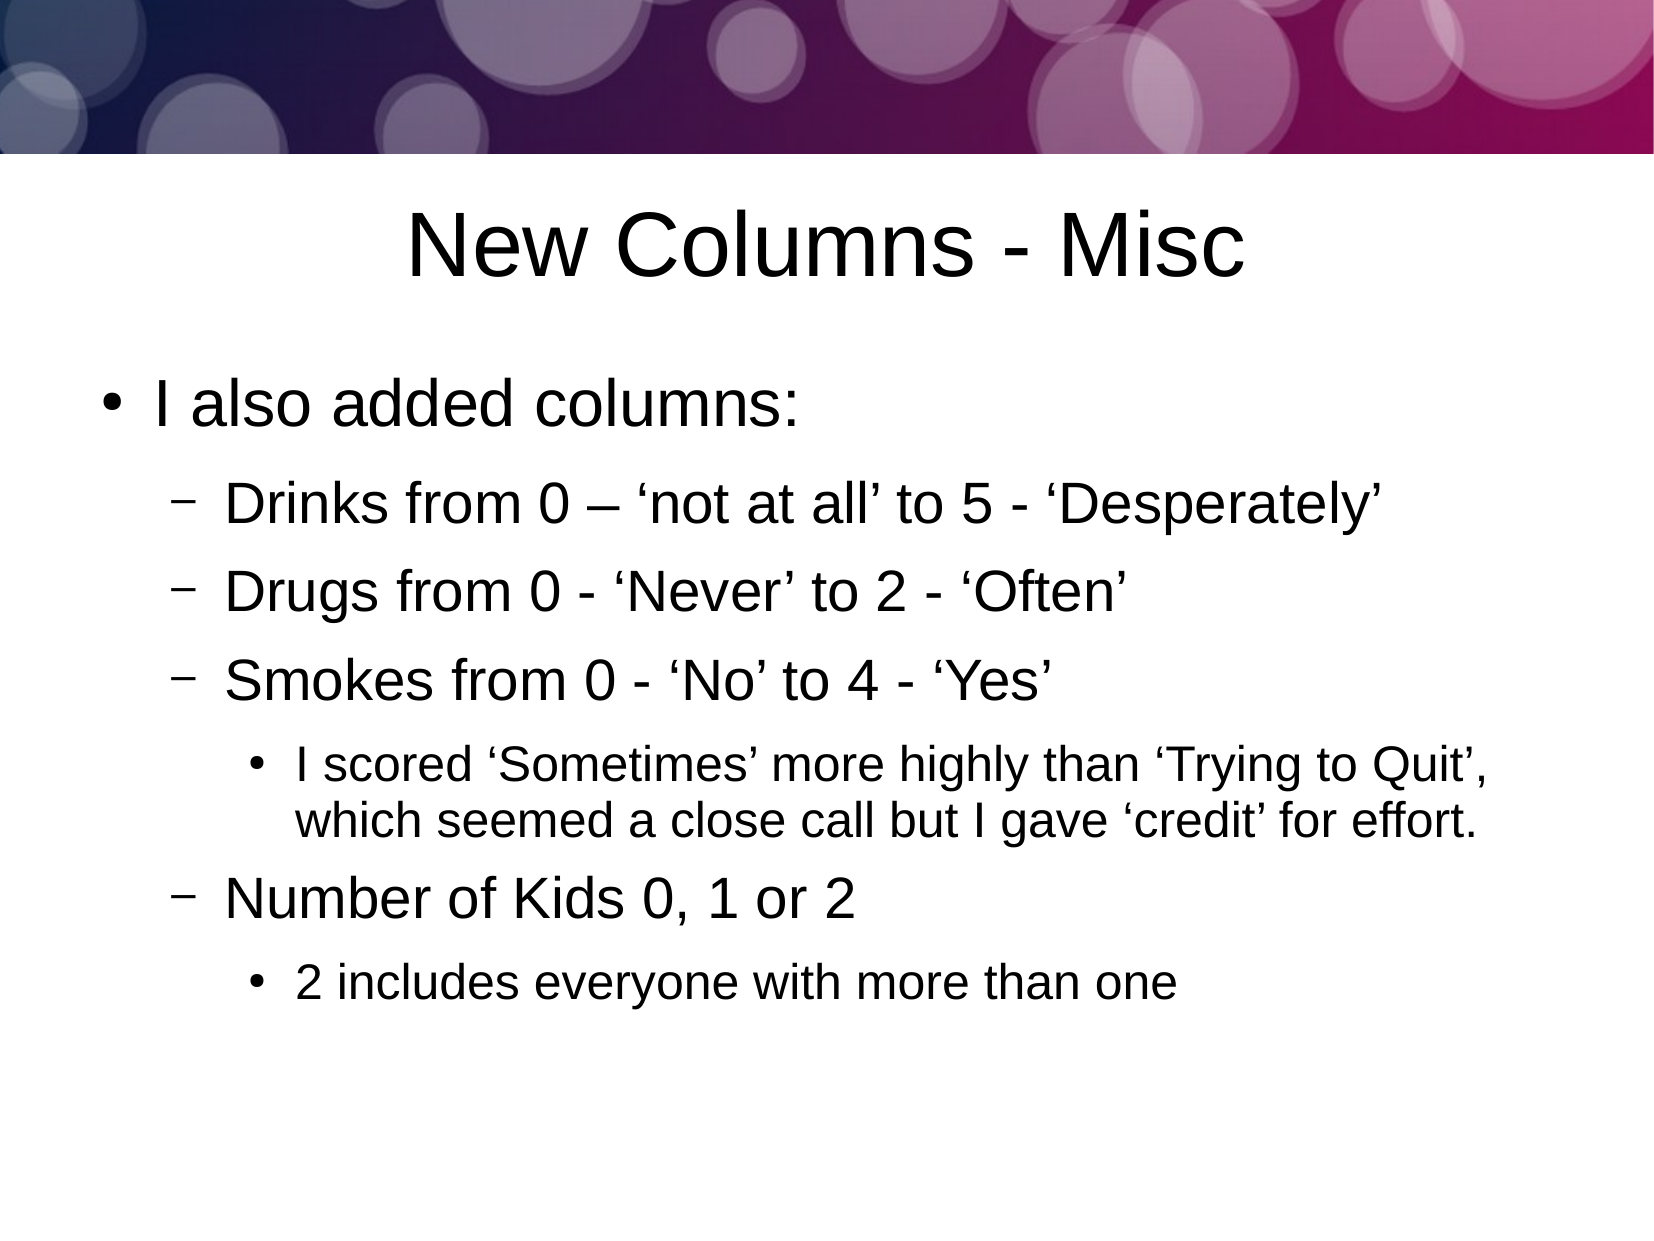

# New Columns - Misc
I also added columns:
Drinks from 0 – ‘not at all’ to 5 - ‘Desperately’
Drugs from 0 - ‘Never’ to 2 - ‘Often’
Smokes from 0 - ‘No’ to 4 - ‘Yes’
I scored ‘Sometimes’ more highly than ‘Trying to Quit’, which seemed a close call but I gave ‘credit’ for effort.
Number of Kids 0, 1 or 2
2 includes everyone with more than one